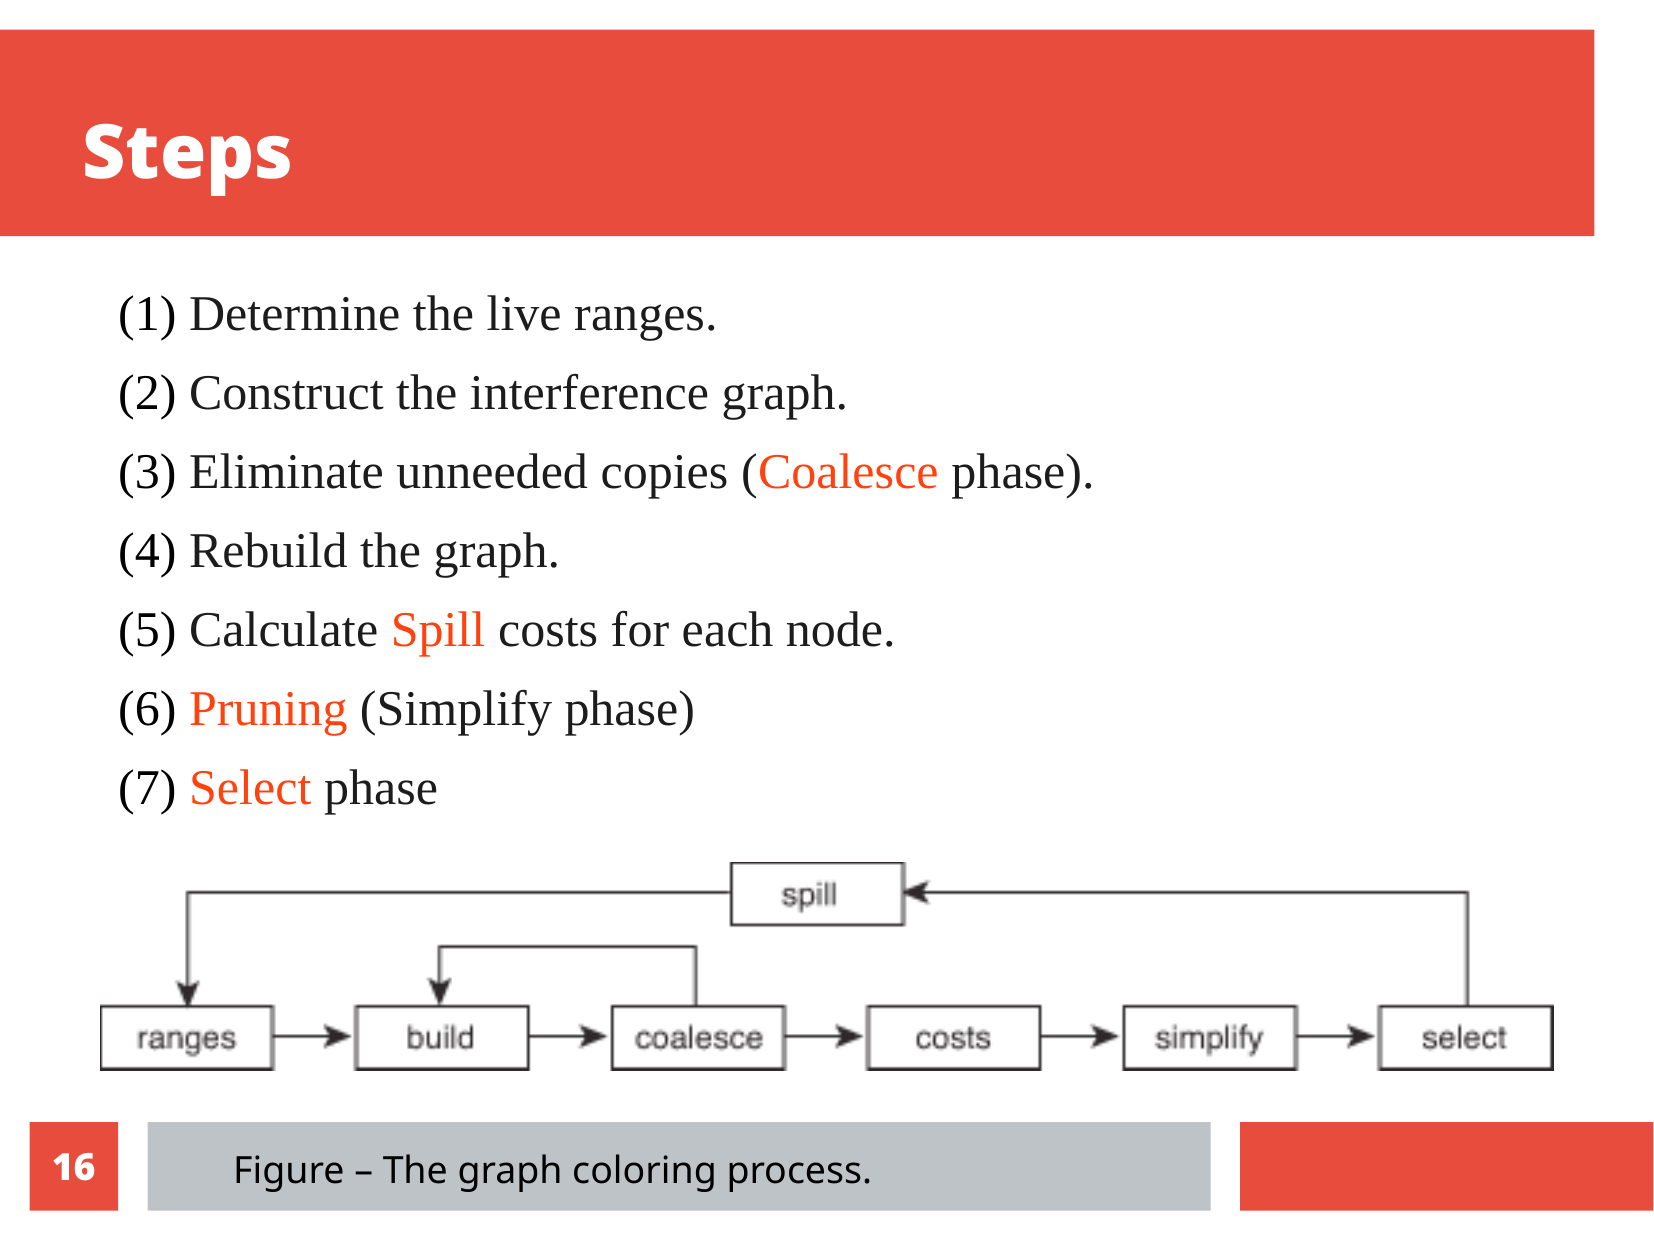

# Steps
 Determine the live ranges.
 Construct the interference graph.
 Eliminate unneeded copies (Coalesce phase).
 Rebuild the graph.
 Calculate Spill costs for each node.
 Pruning (Simplify phase)
 Select phase
16
Figure – The graph coloring process.